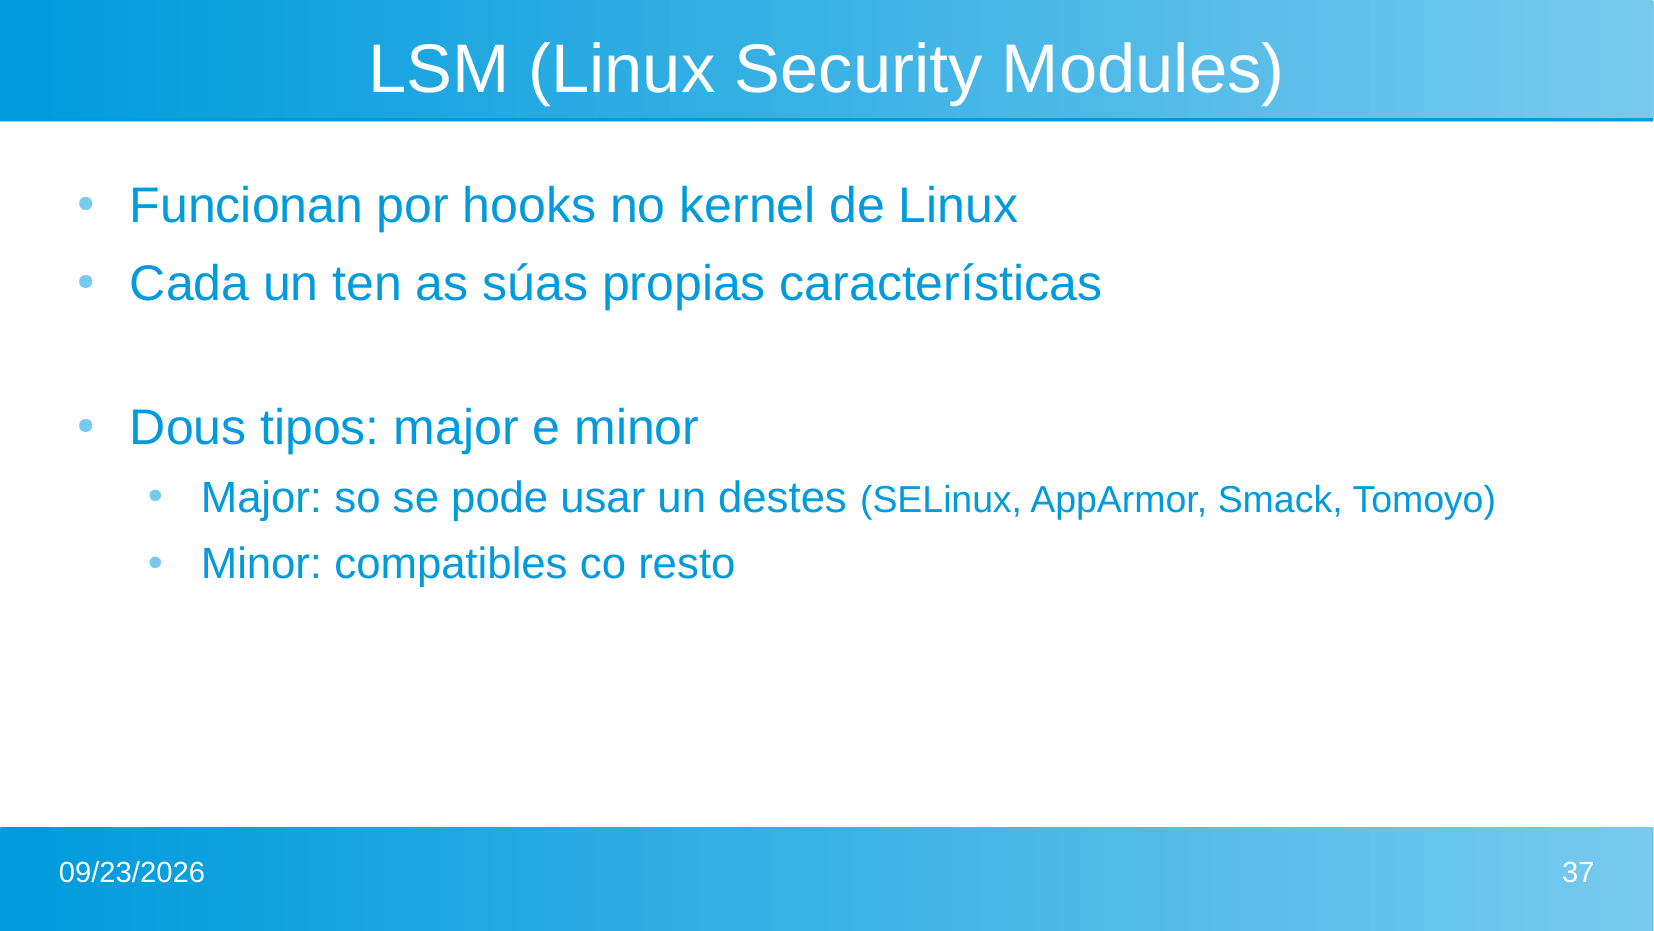

# LSM (Linux Security Modules)
Funcionan por hooks no kernel de Linux
Cada un ten as súas propias características
Dous tipos: major e minor
Major: so se pode usar un destes (SELinux, AppArmor, Smack, Tomoyo)
Minor: compatibles co resto
37